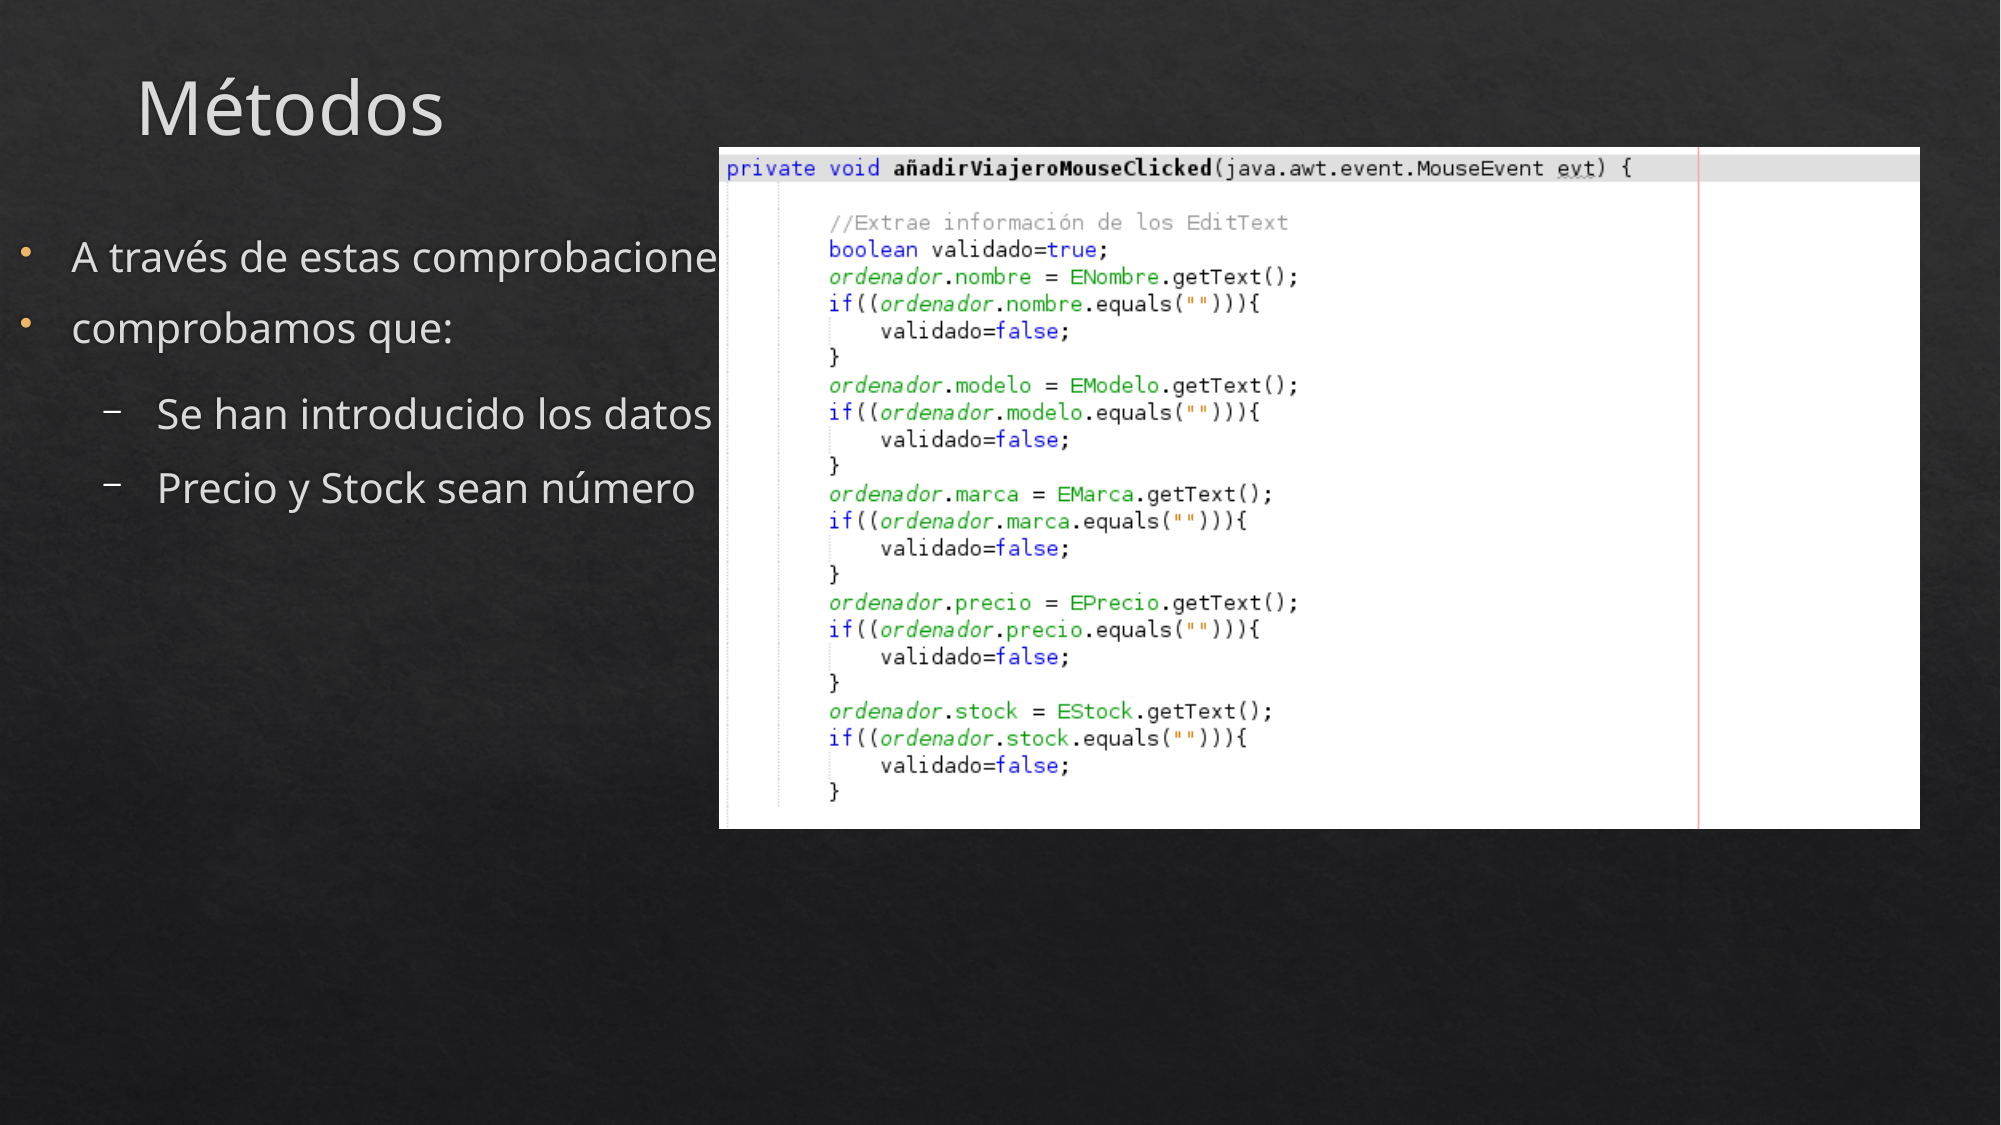

# Métodos
A través de estas comprobaciones,
comprobamos que:
Se han introducido los datos
Precio y Stock sean número